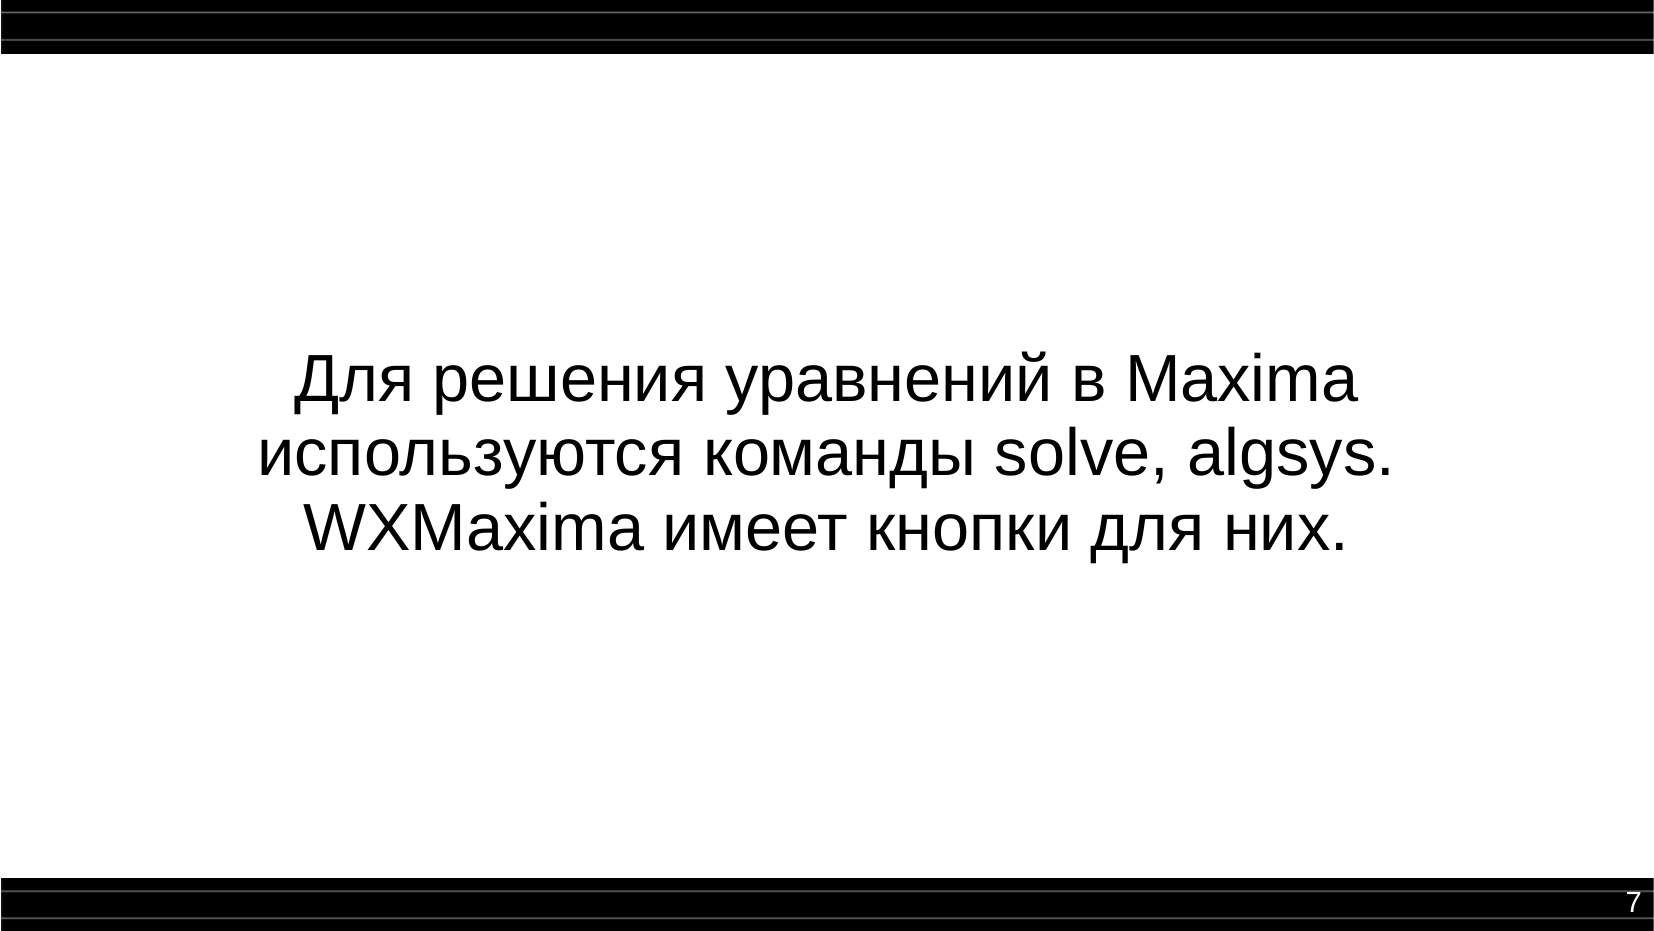

# Для решения уравнений в Maxima используются команды solve, algsys. WXMaxima имеет кнопки для них.